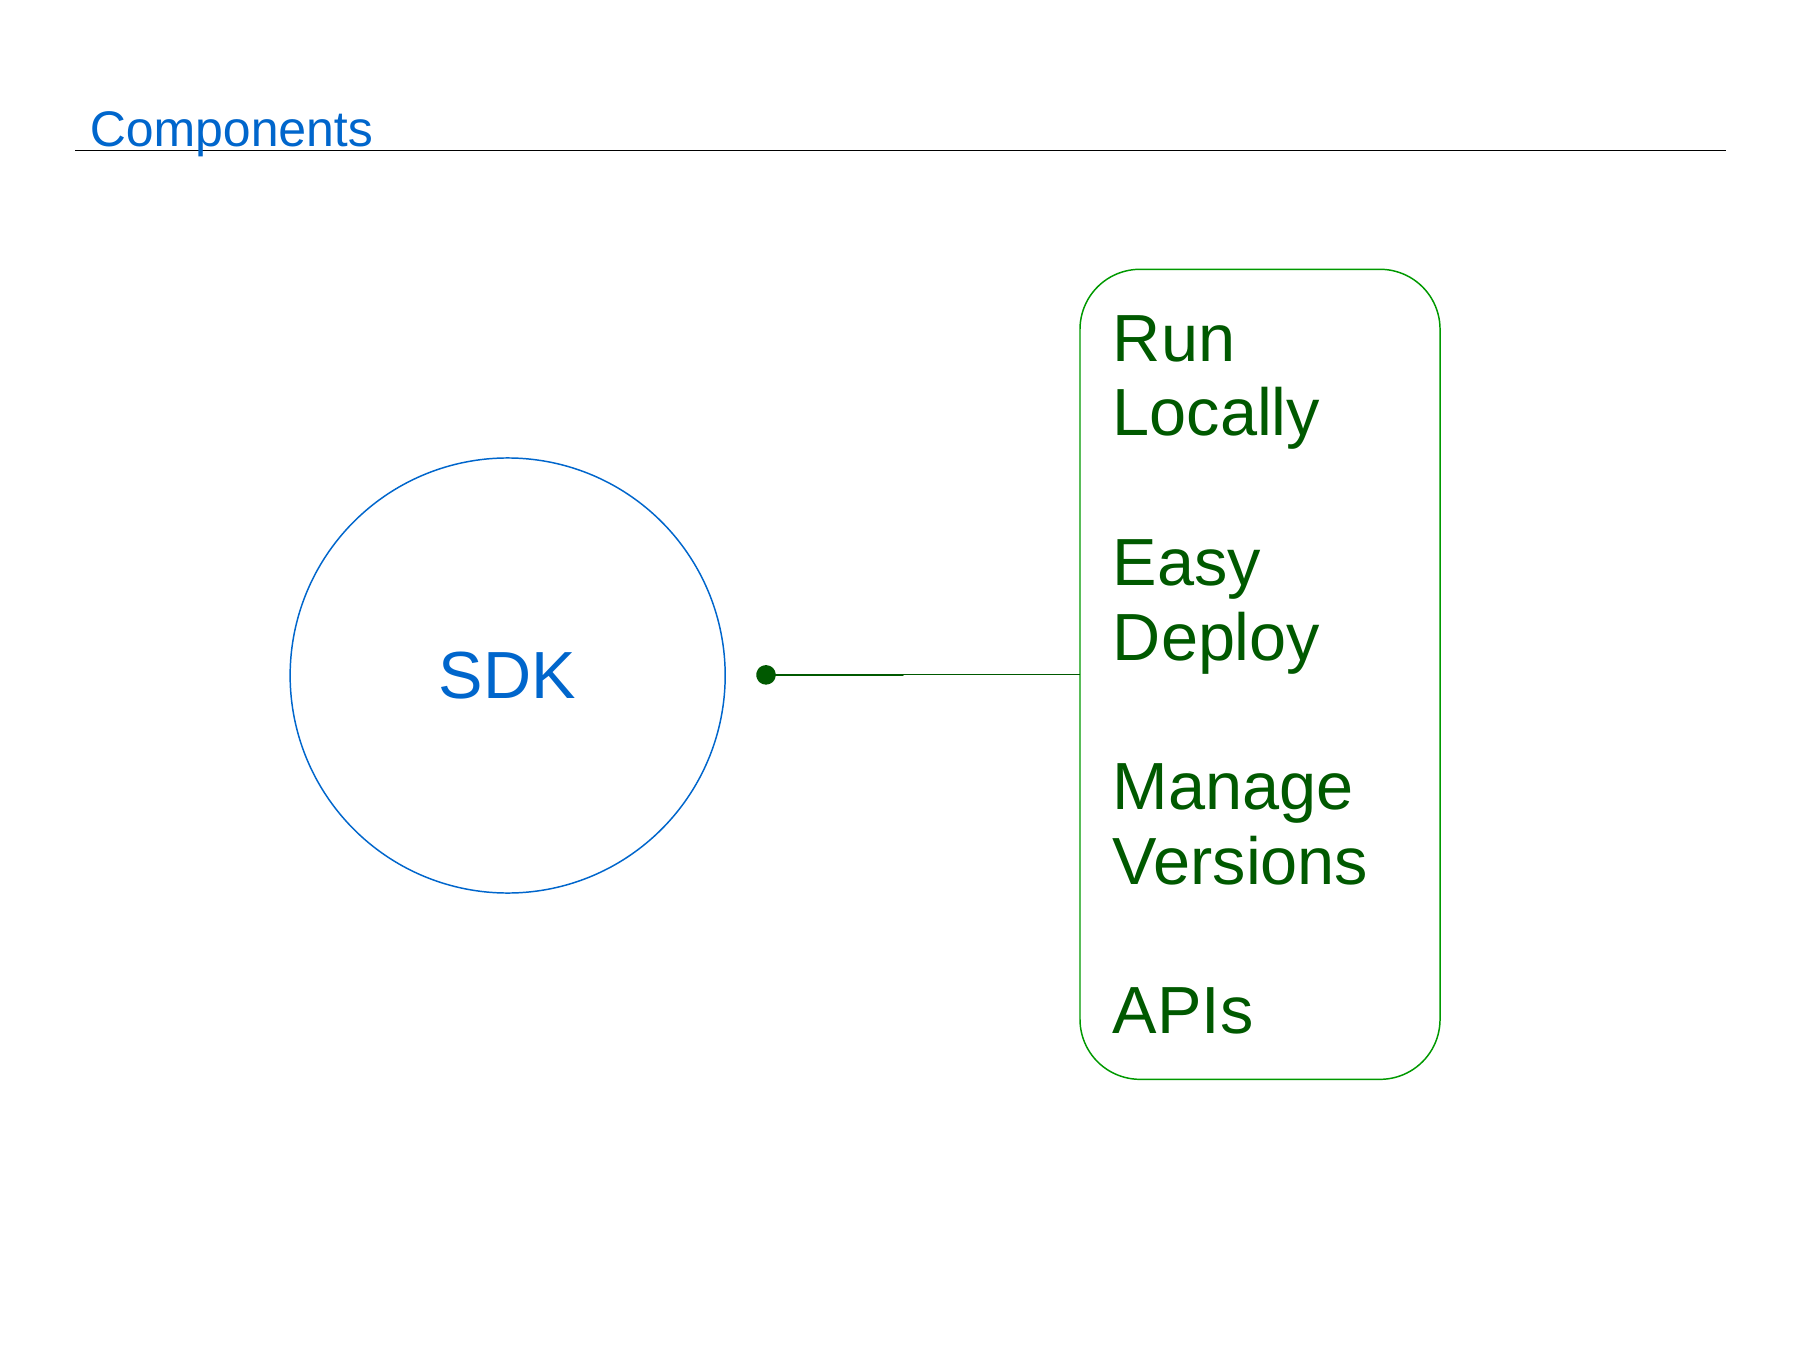

# Components
Run Locally
Easy Deploy
Manage Versions
APIs
SDK